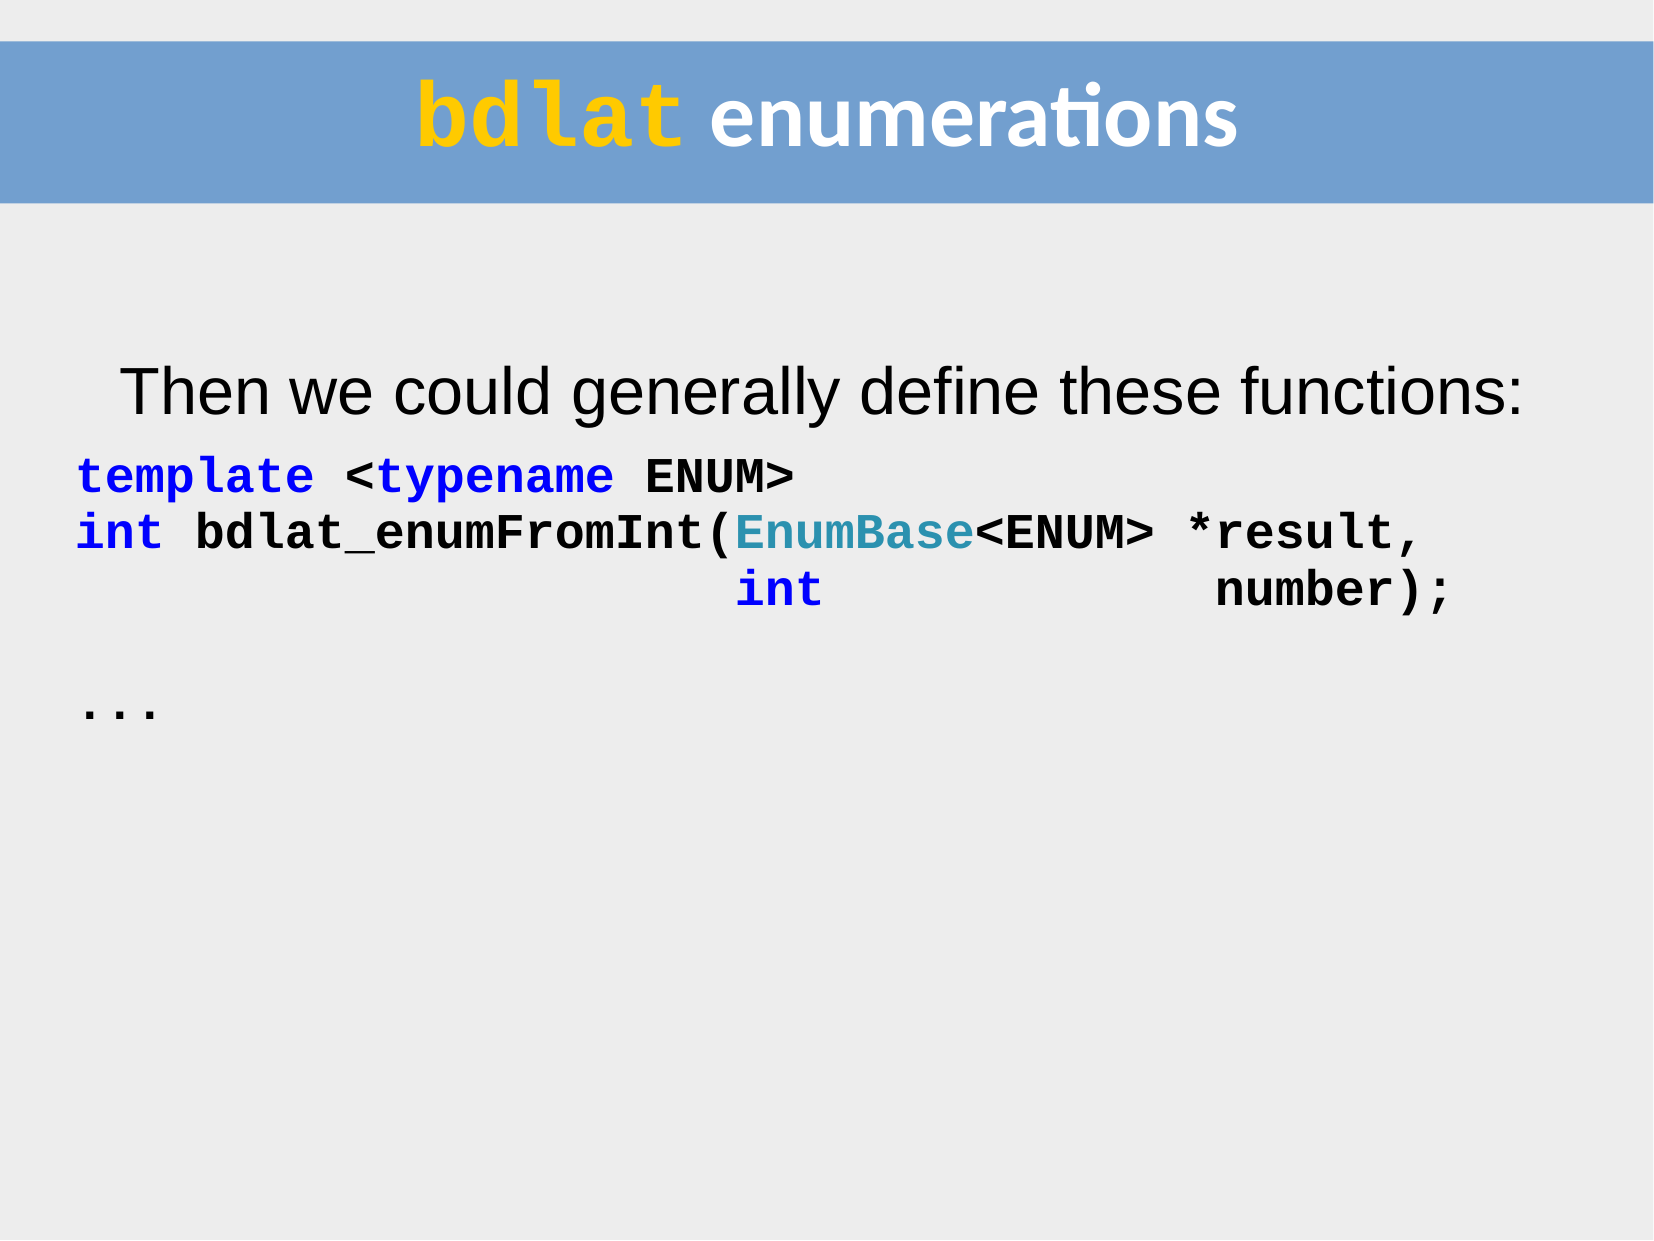

# bdlat enumerations
Then we could generally define these functions:
template <typename ENUM>
int bdlat_enumFromInt(EnumBase<ENUM> *result,
 int number);
...